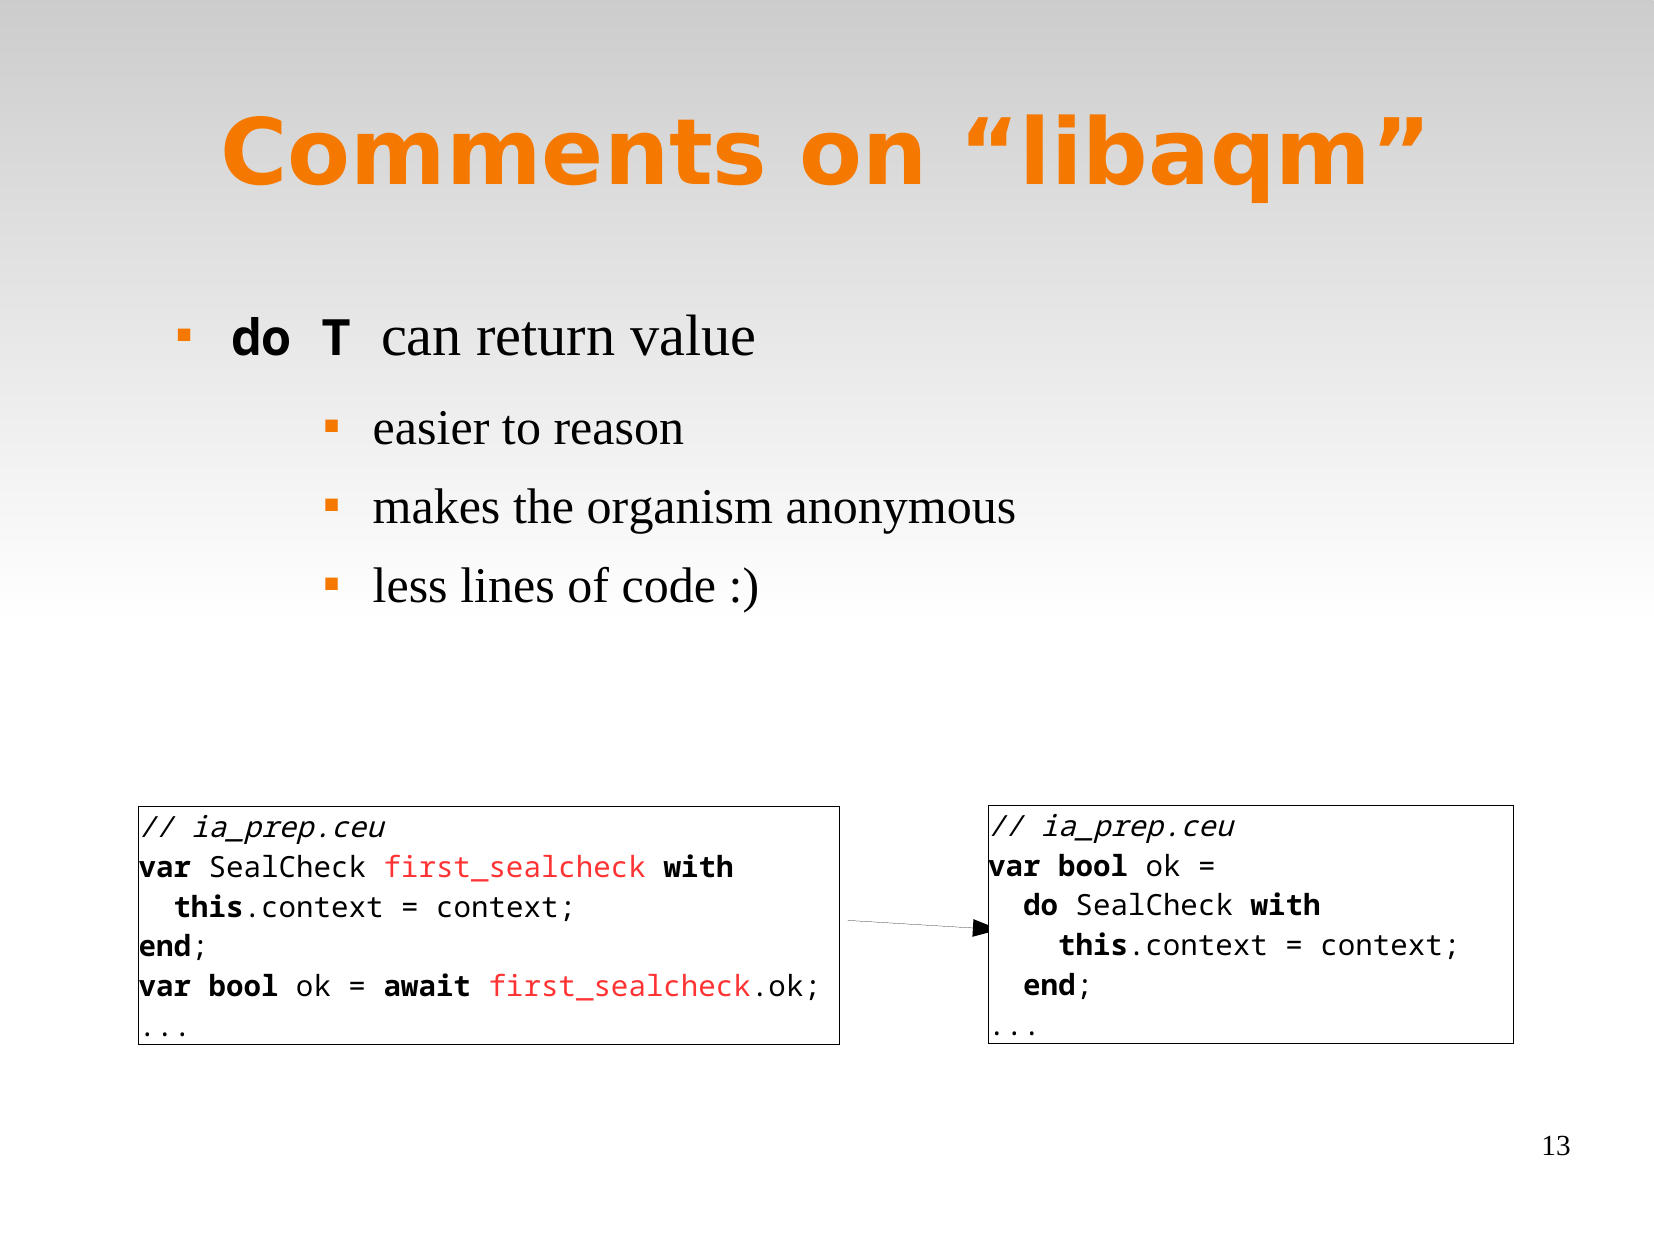

# Comments on “libaqm”
do T can return value
easier to reason
makes the organism anonymous
less lines of code :)
// ia_prep.ceu
var bool ok =
 do SealCheck with
 this.context = context;
 end;
...
// ia_prep.ceu
var SealCheck first_sealcheck with
 this.context = context;
end;
var bool ok = await first_sealcheck.ok;
...
13